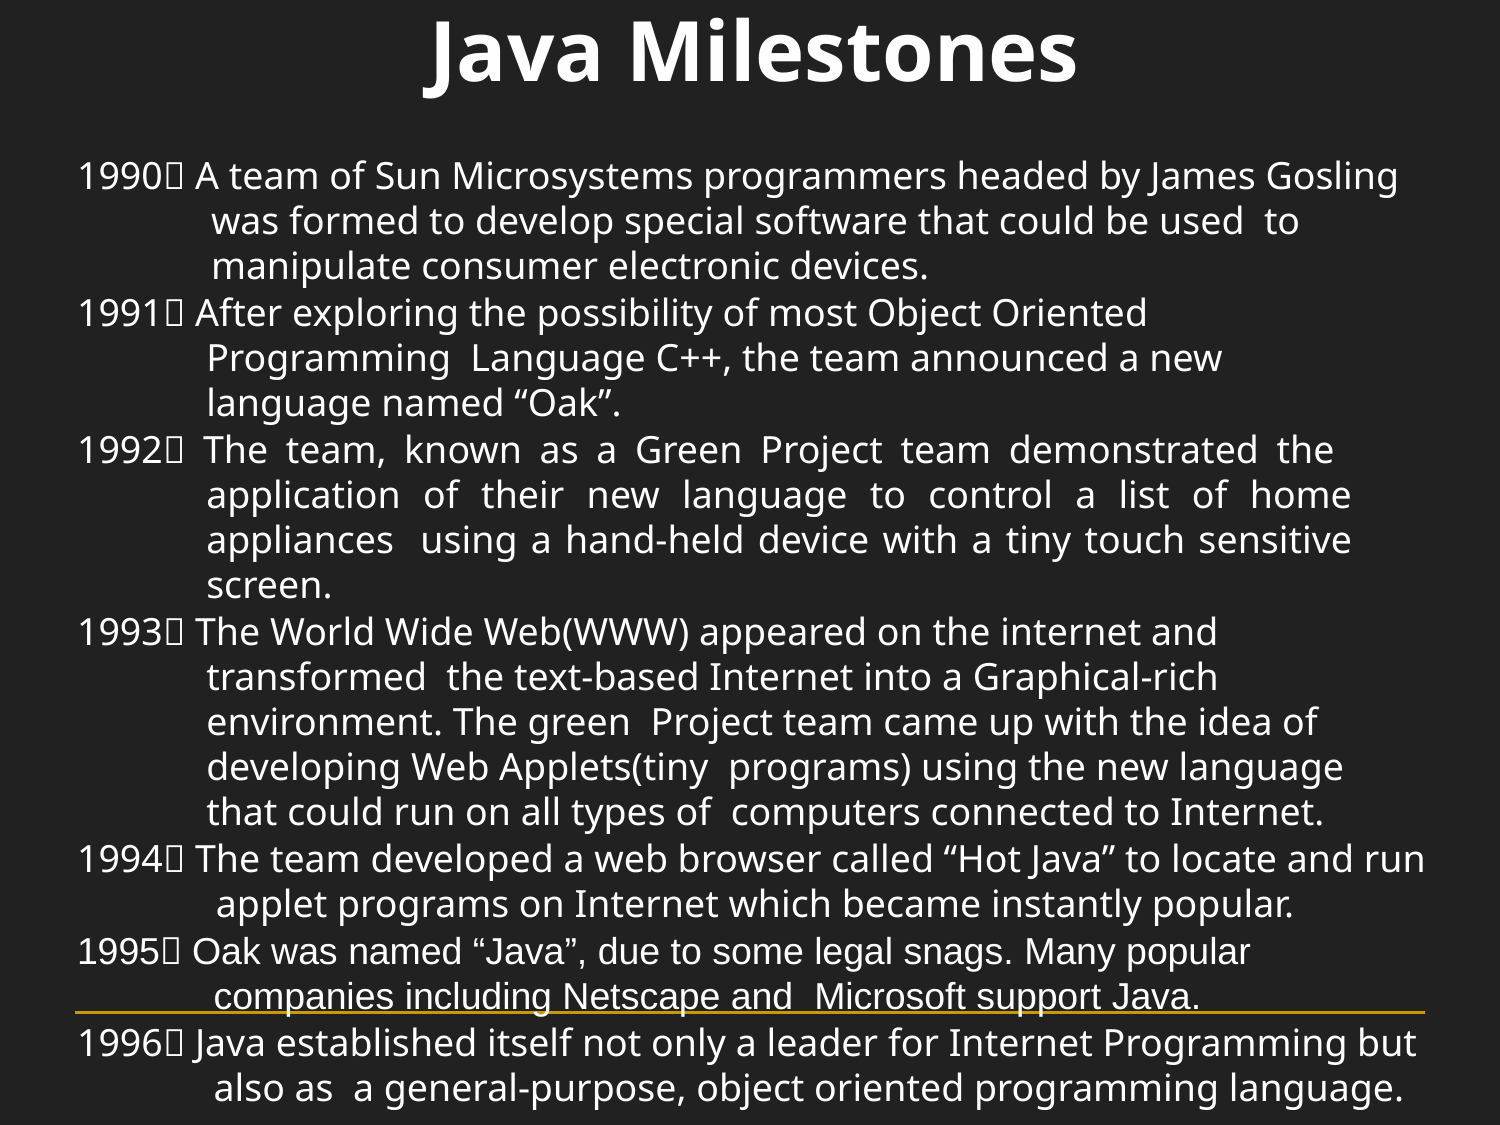

# Java Milestones
1990 A team of Sun Microsystems programmers headed by James Gosling was formed to develop special software that could be used to manipulate consumer electronic devices.
1991 After exploring the possibility of most Object Oriented Programming Language C++, the team announced a new language named “Oak”.
1992 The team, known as a Green Project team demonstrated the application of their new language to control a list of home appliances using a hand-held device with a tiny touch sensitive screen.
1993 The World Wide Web(WWW) appeared on the internet and transformed the text-based Internet into a Graphical-rich environment. The green Project team came up with the idea of developing Web Applets(tiny programs) using the new language that could run on all types of computers connected to Internet.
1994 The team developed a web browser called “Hot Java” to locate and run applet programs on Internet which became instantly popular.
1995 Oak was named “Java”, due to some legal snags. Many popular companies including Netscape and Microsoft support Java.
1996 Java established itself not only a leader for Internet Programming but also as a general-purpose, object oriented programming language.